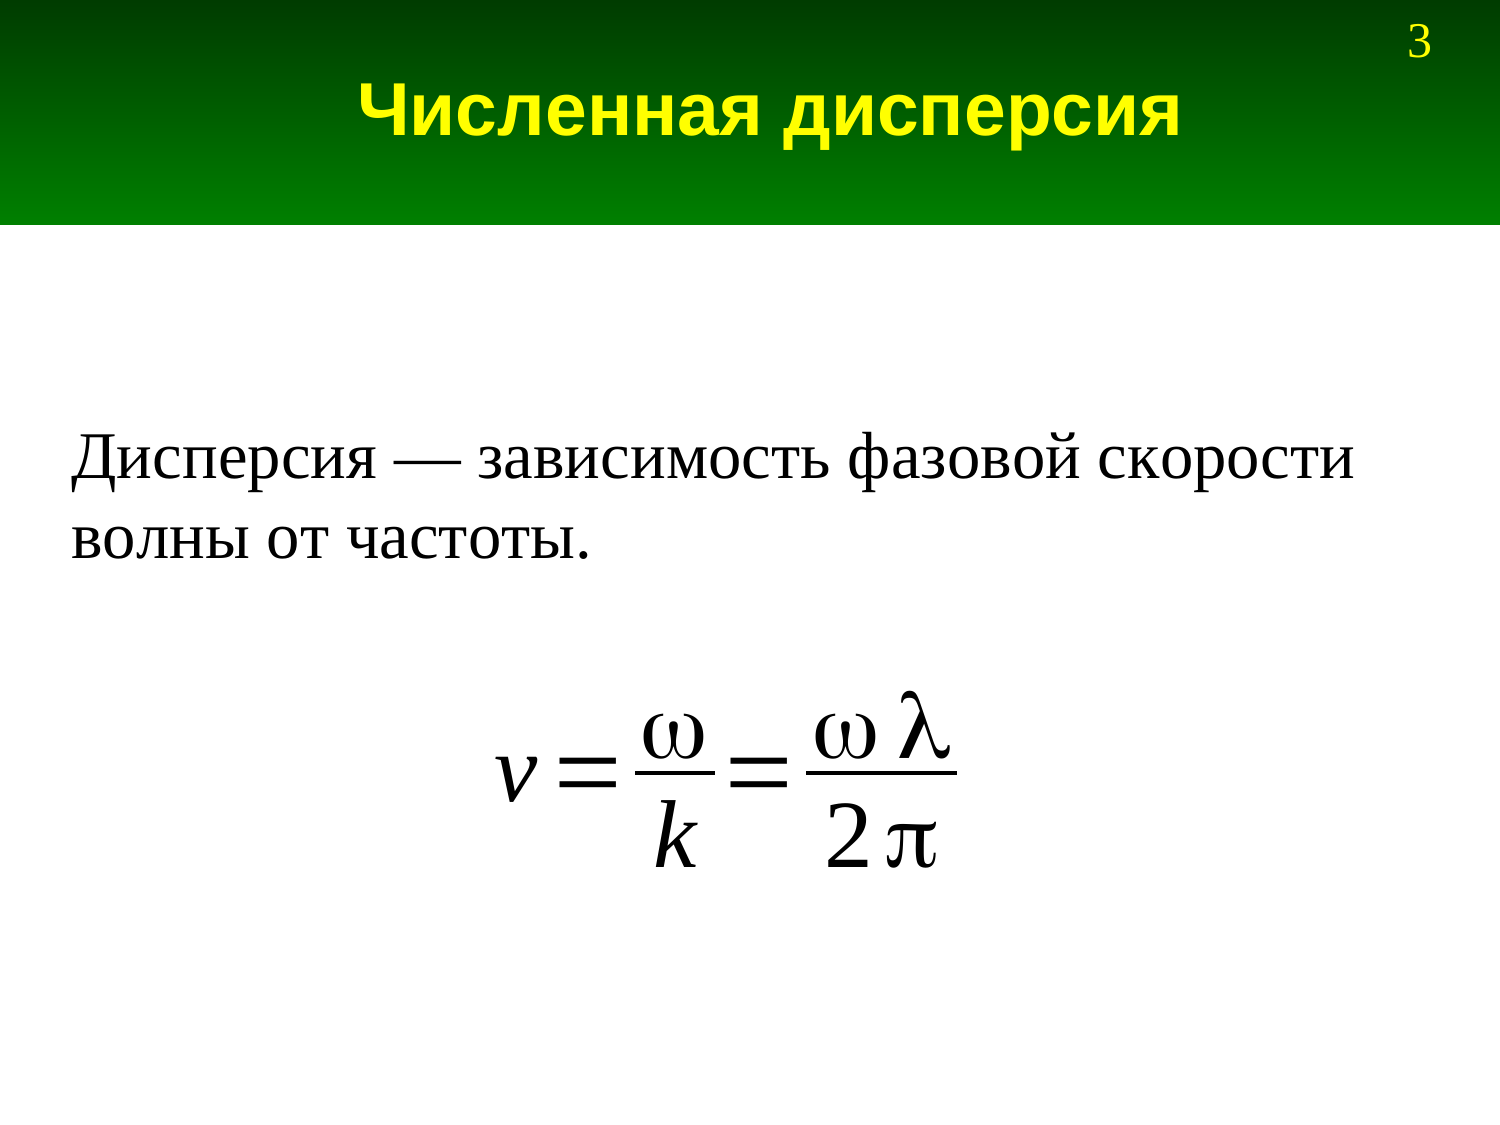

# Численная дисперсия
Дисперсия — зависимость фазовой скорости волны от частоты.